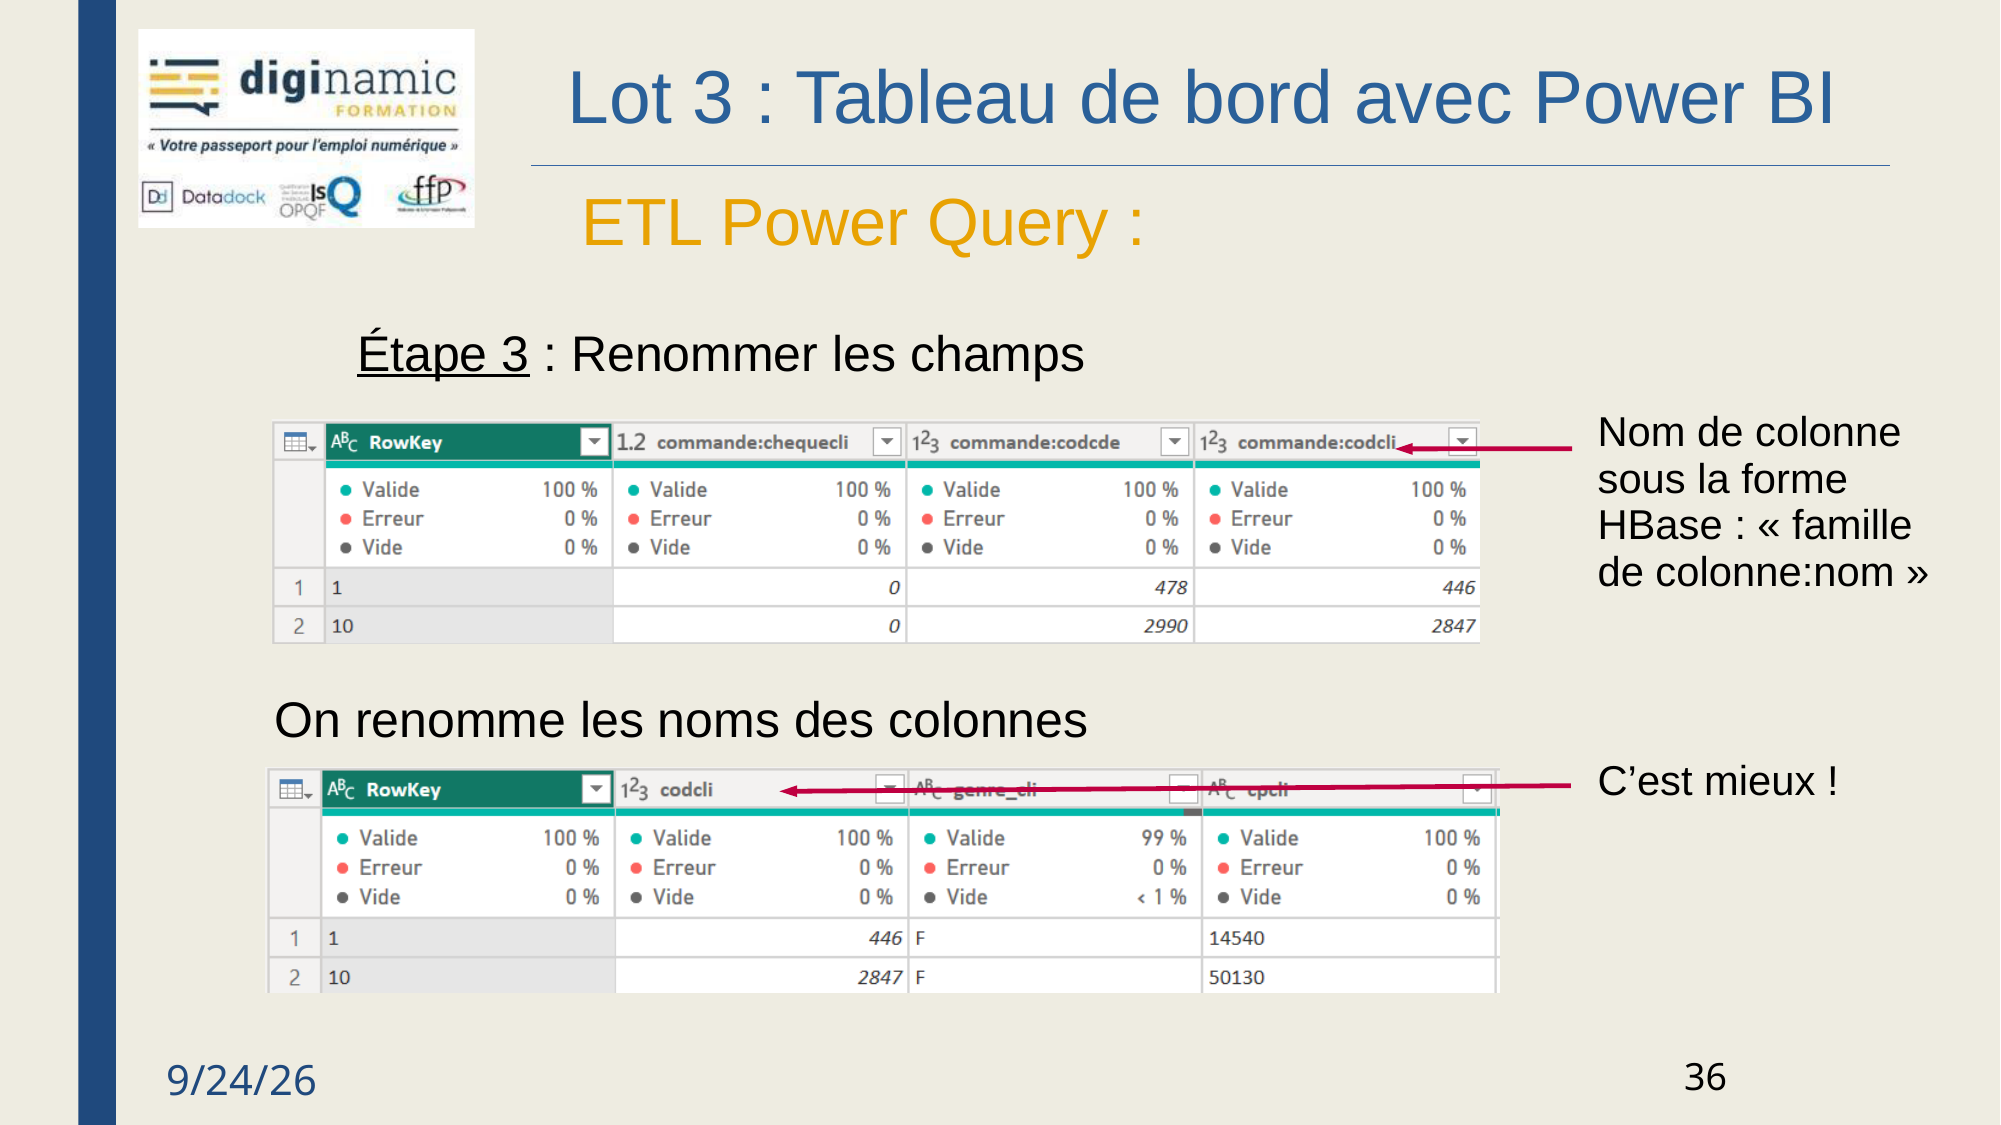

# Lot 3 : Tableau de bord avec Power BI
ETL Power Query :
Étape 3 : Renommer les champs
Nom de colonne sous la forme HBase : « famille de colonne:nom »
On renomme les noms des colonnes
C’est mieux !
36